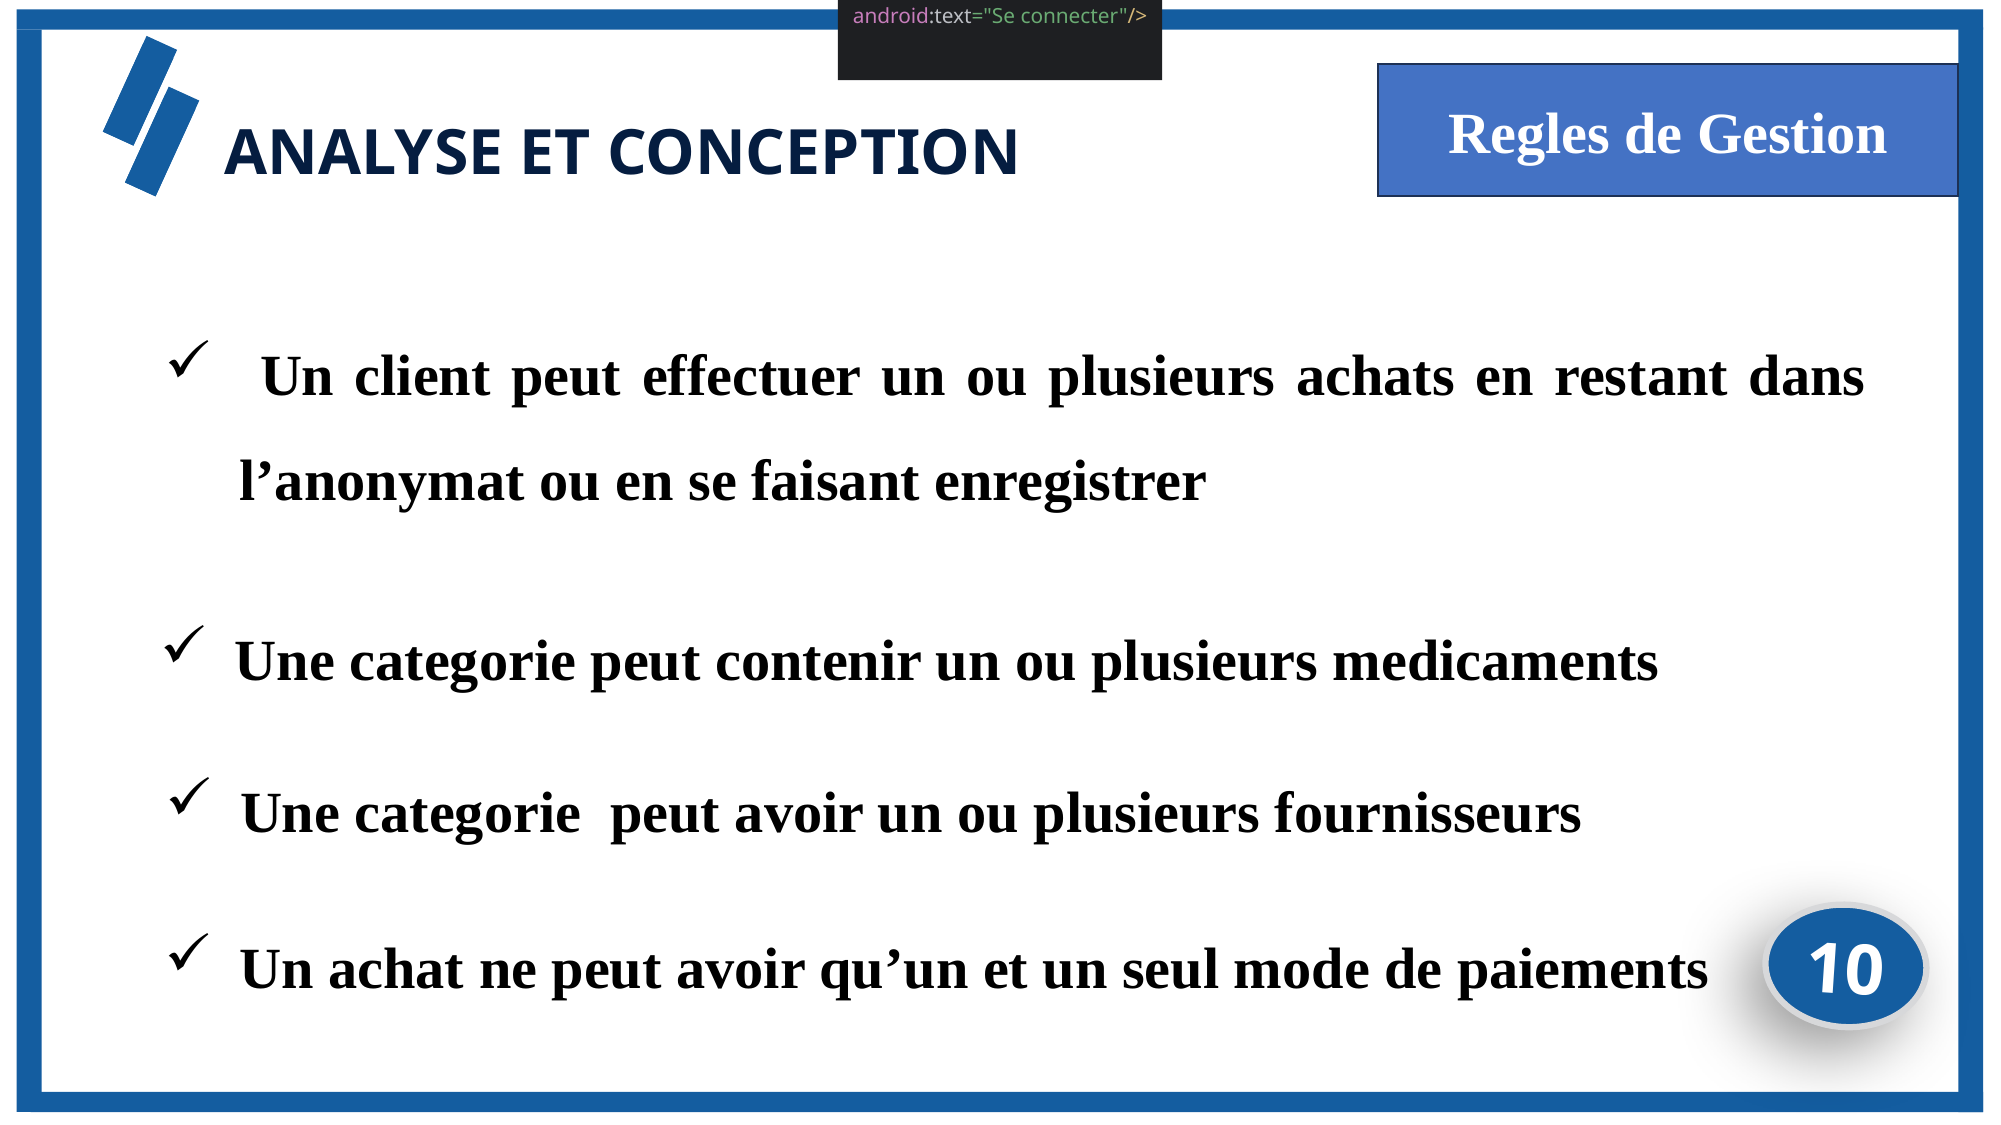

android:text="Se connecter"/>
Regles de Gestion
ANALYSE ET CONCEPTION
 Un client peut effectuer un ou plusieurs achats en restant dans l’anonymat ou en se faisant enregistrer
Une categorie peut contenir un ou plusieurs medicaments
Une categorie peut avoir un ou plusieurs fournisseurs
Un achat ne peut avoir qu’un et un seul mode de paiements
10